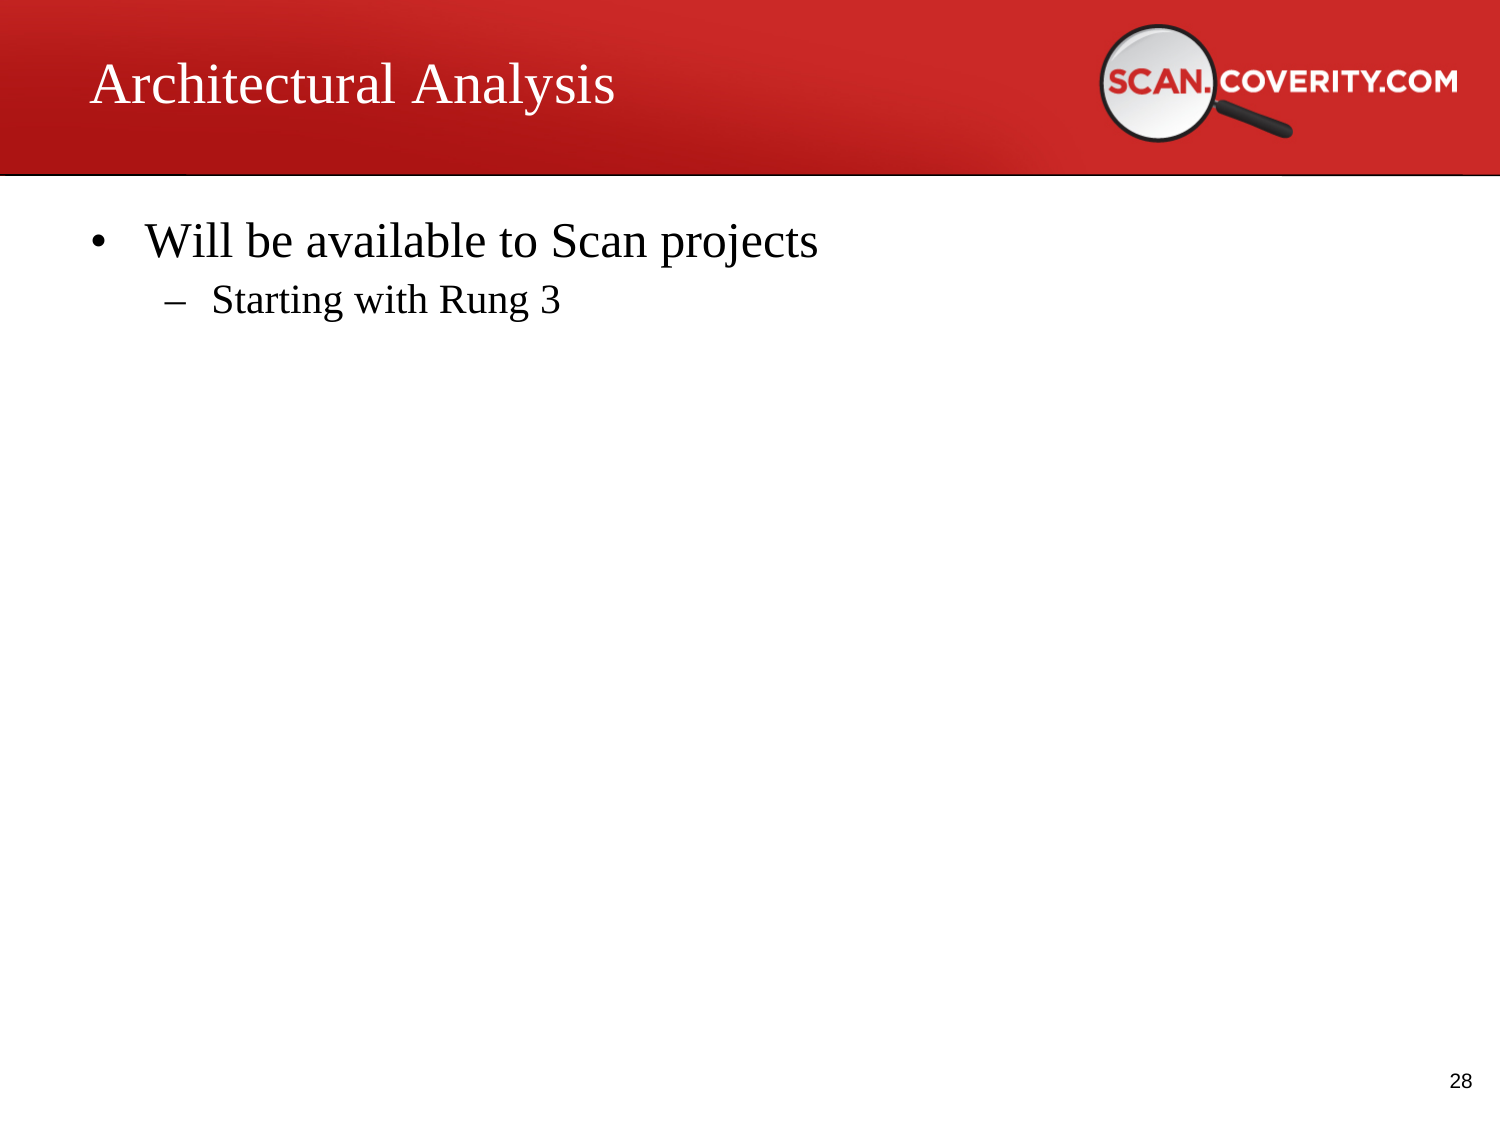

# Architectural Analysis
 Will be available to Scan projects
Starting with Rung 3
28